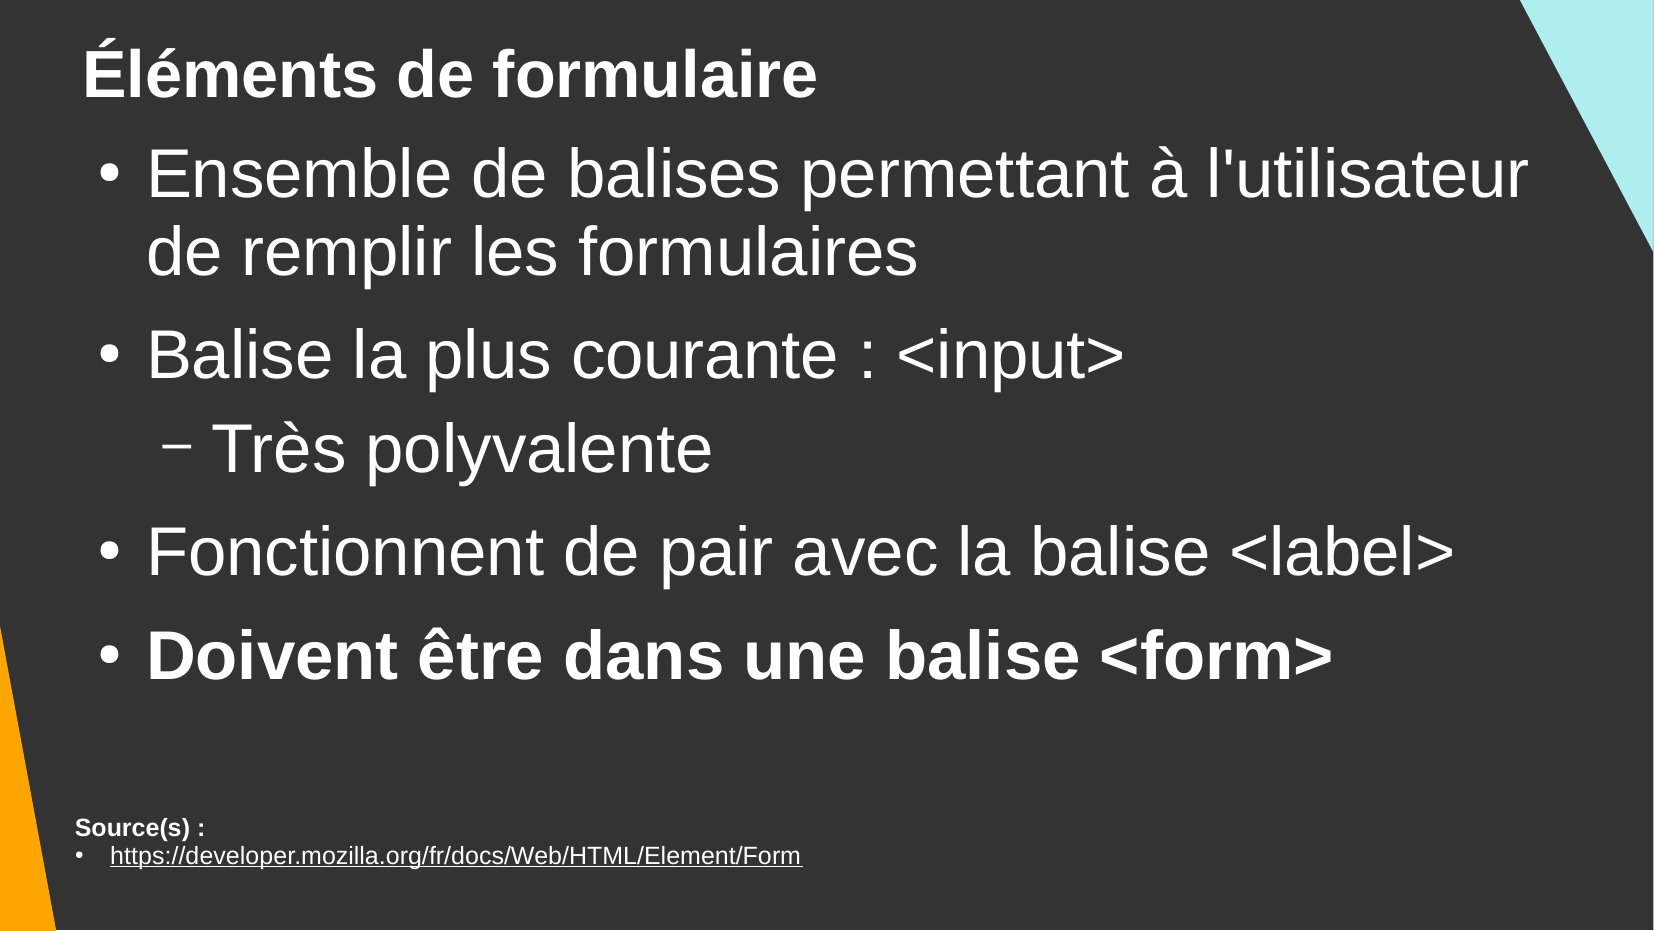

# Éléments de formulaire
Ensemble de balises permettant à l'utilisateur de remplir les formulaires
Balise la plus courante : <input>
Très polyvalente
Fonctionnent de pair avec la balise <label>
Doivent être dans une balise <form>
Source(s) :
https://developer.mozilla.org/fr/docs/Web/HTML/Element/Form